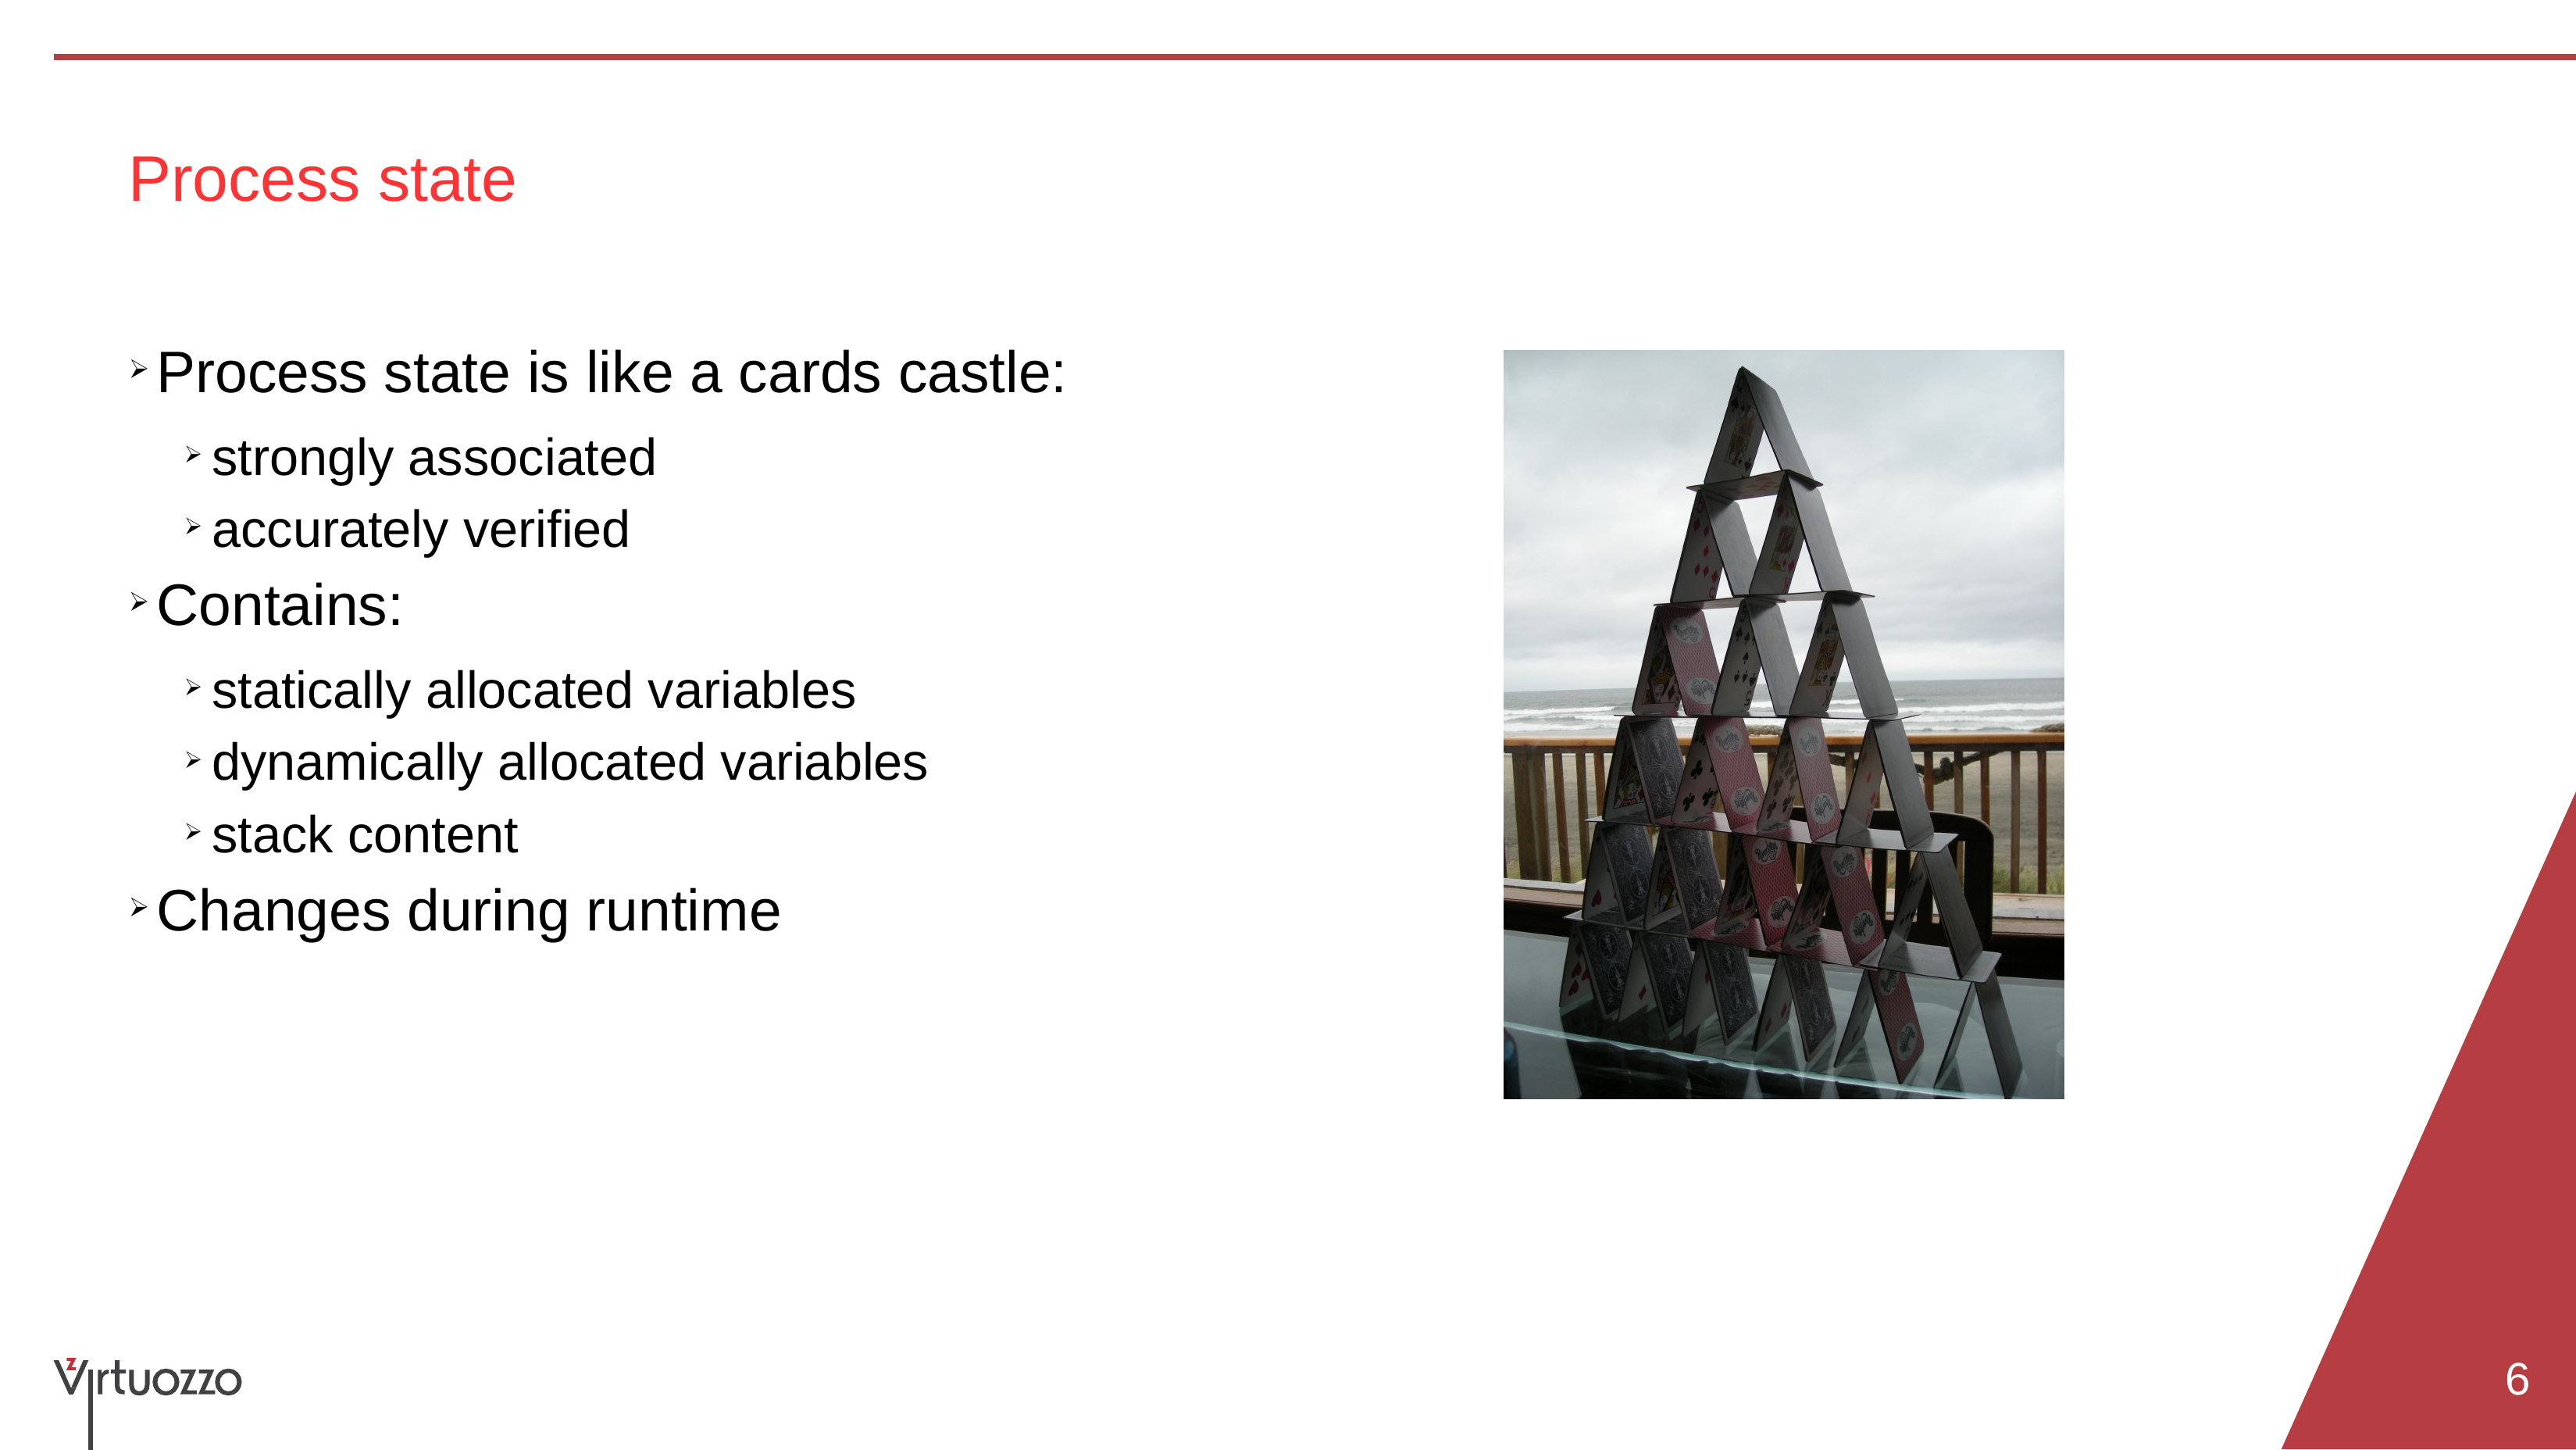

# Process state
Process state is like a cards castle:
strongly associated
accurately verified
Contains:
statically allocated variables
dynamically allocated variables
stack content
Changes during runtime